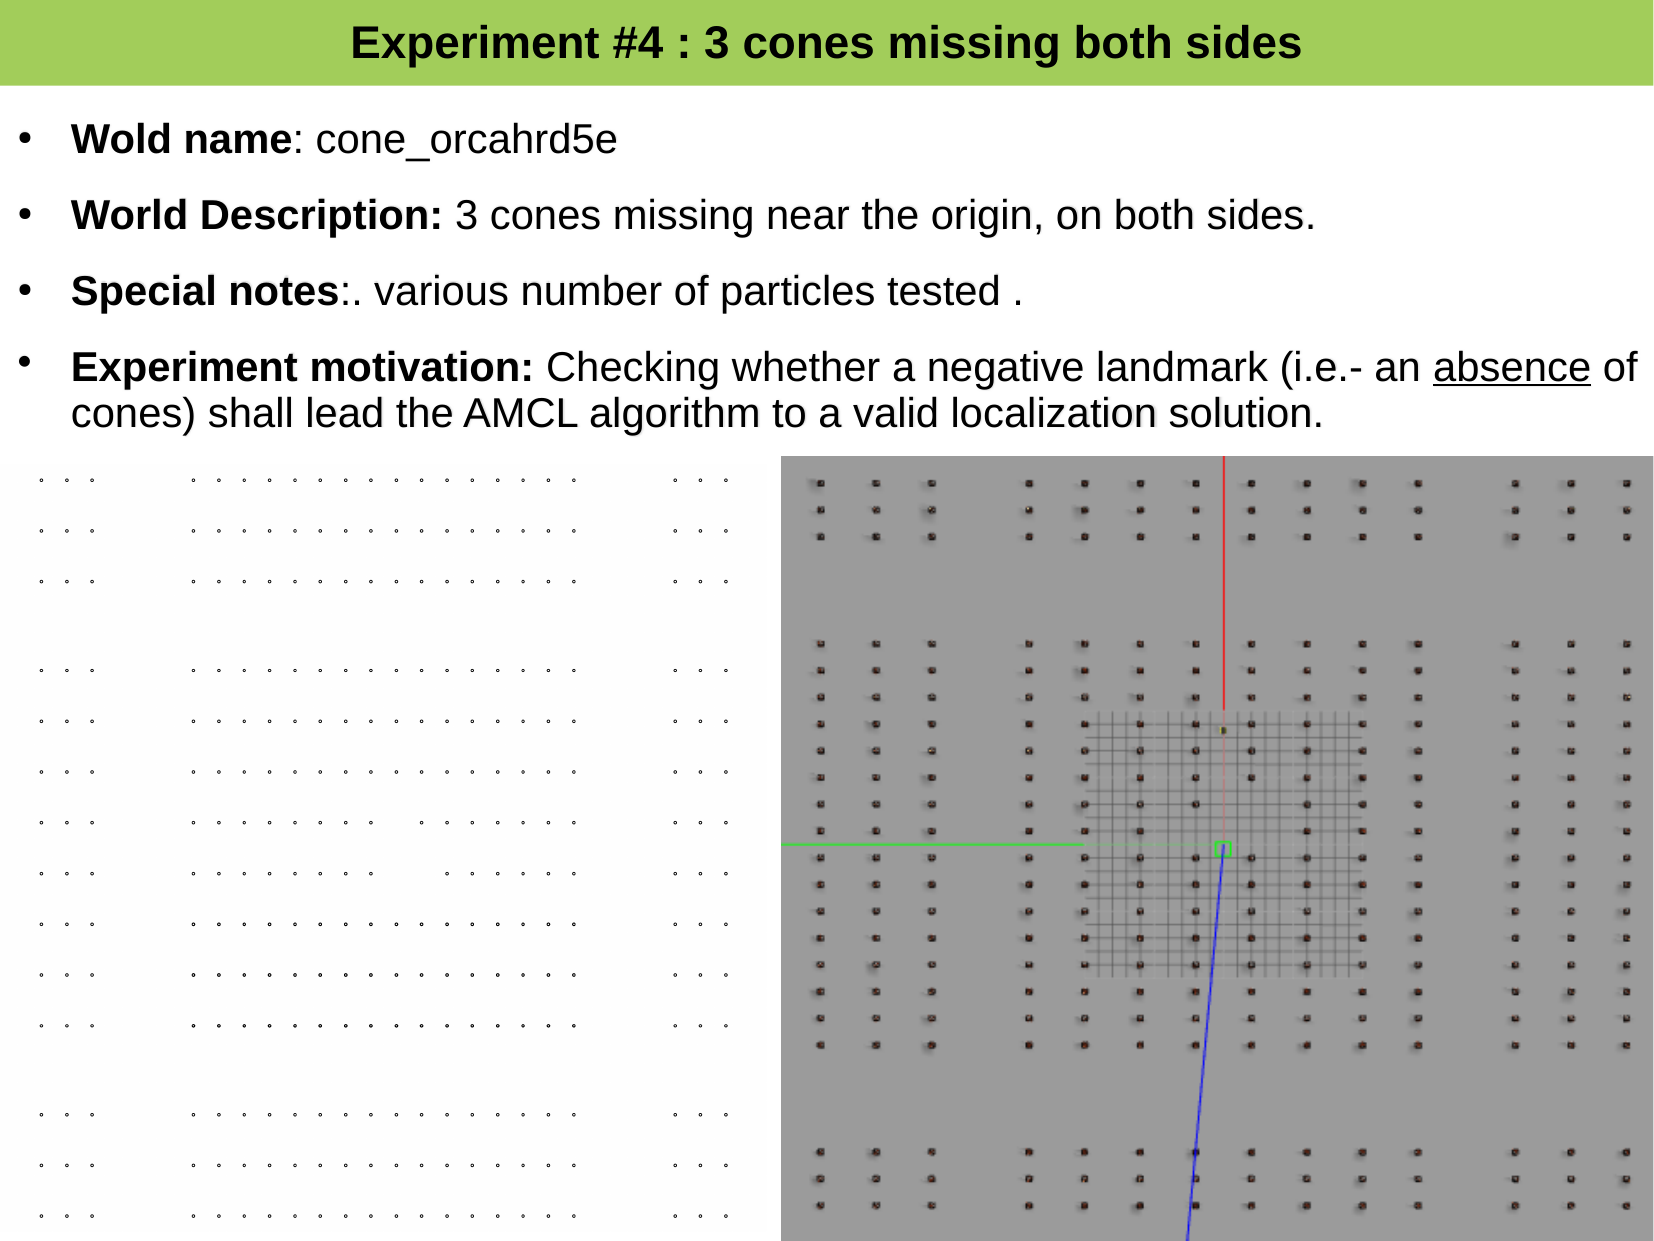

# Experiment #4 : 3 cones missing both sides
Wold name: cone_orcahrd5e
World Description: 3 cones missing near the origin, on both sides.
Special notes:. various number of particles tested .
Experiment motivation: Checking whether a negative landmark (i.e.- an absence of cones) shall lead the AMCL algorithm to a valid localization solution.